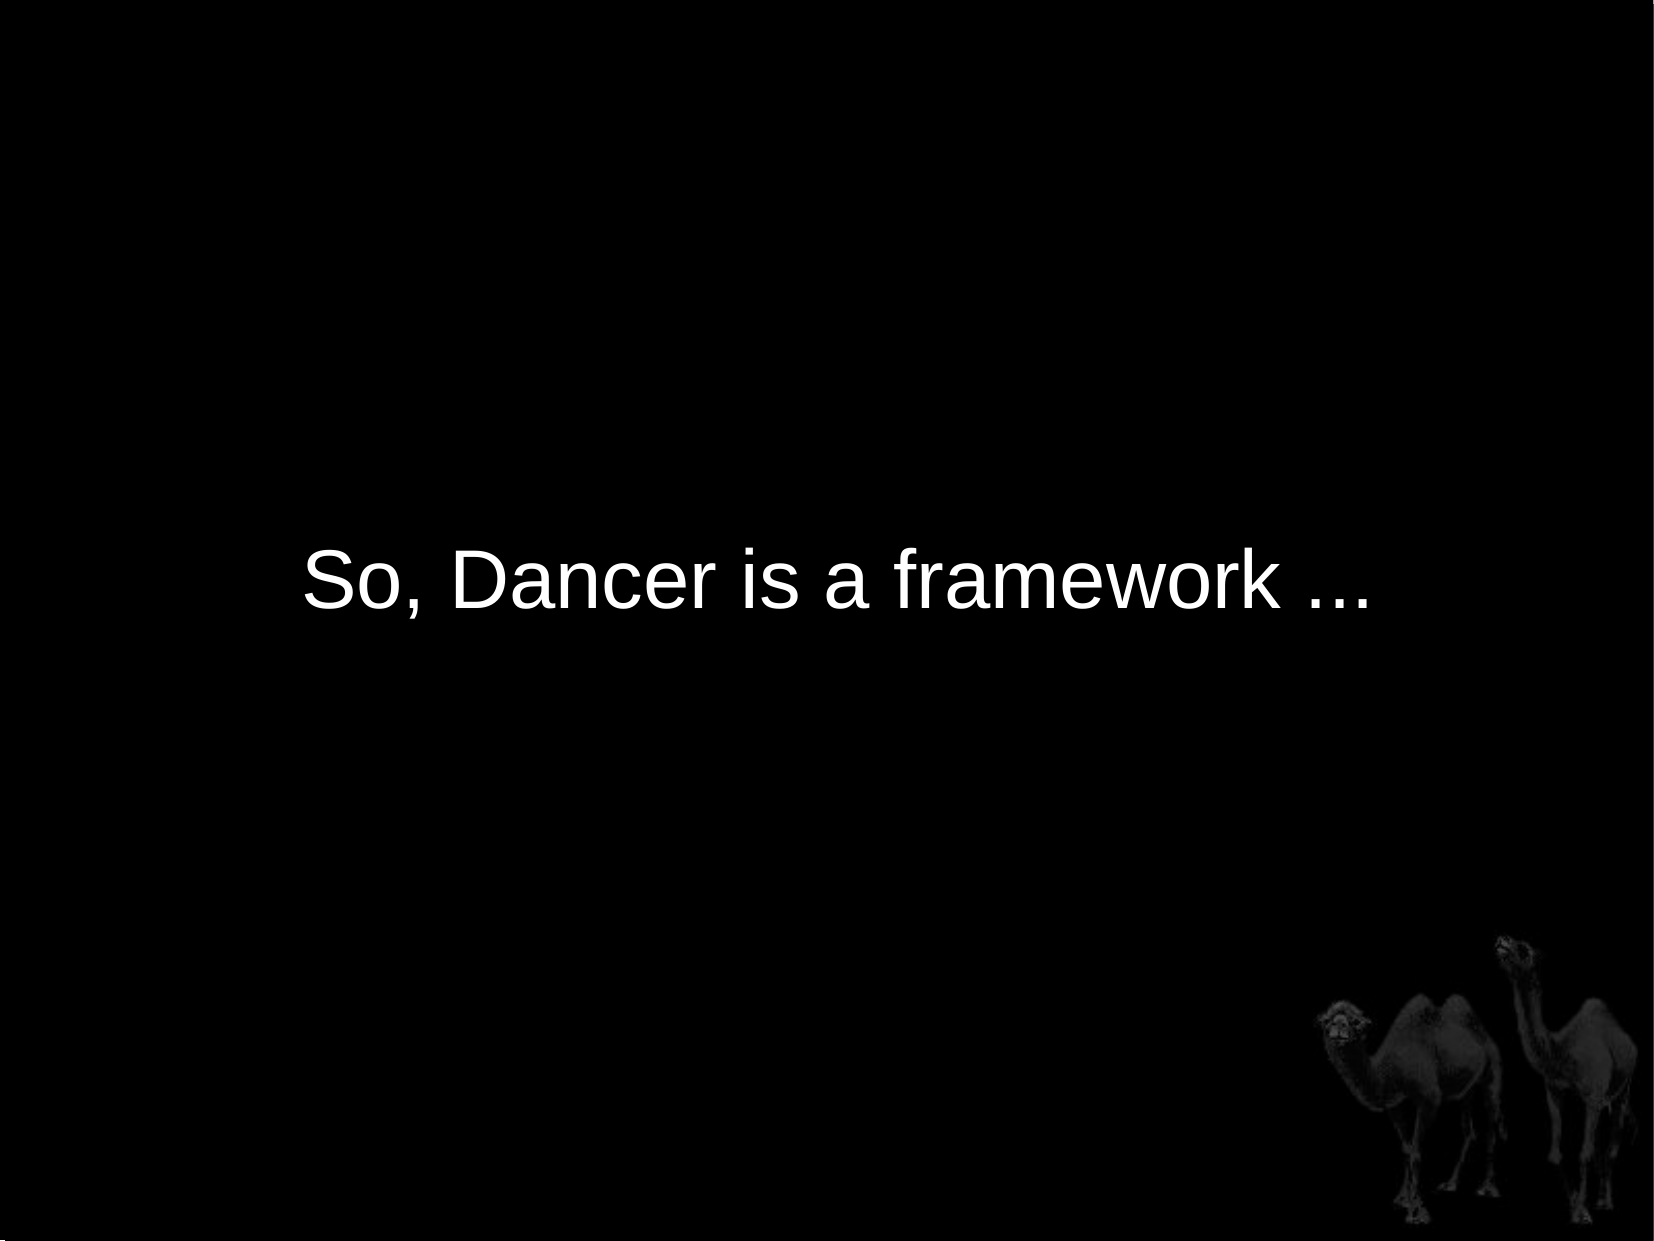

# So, Dancer is a framework ...